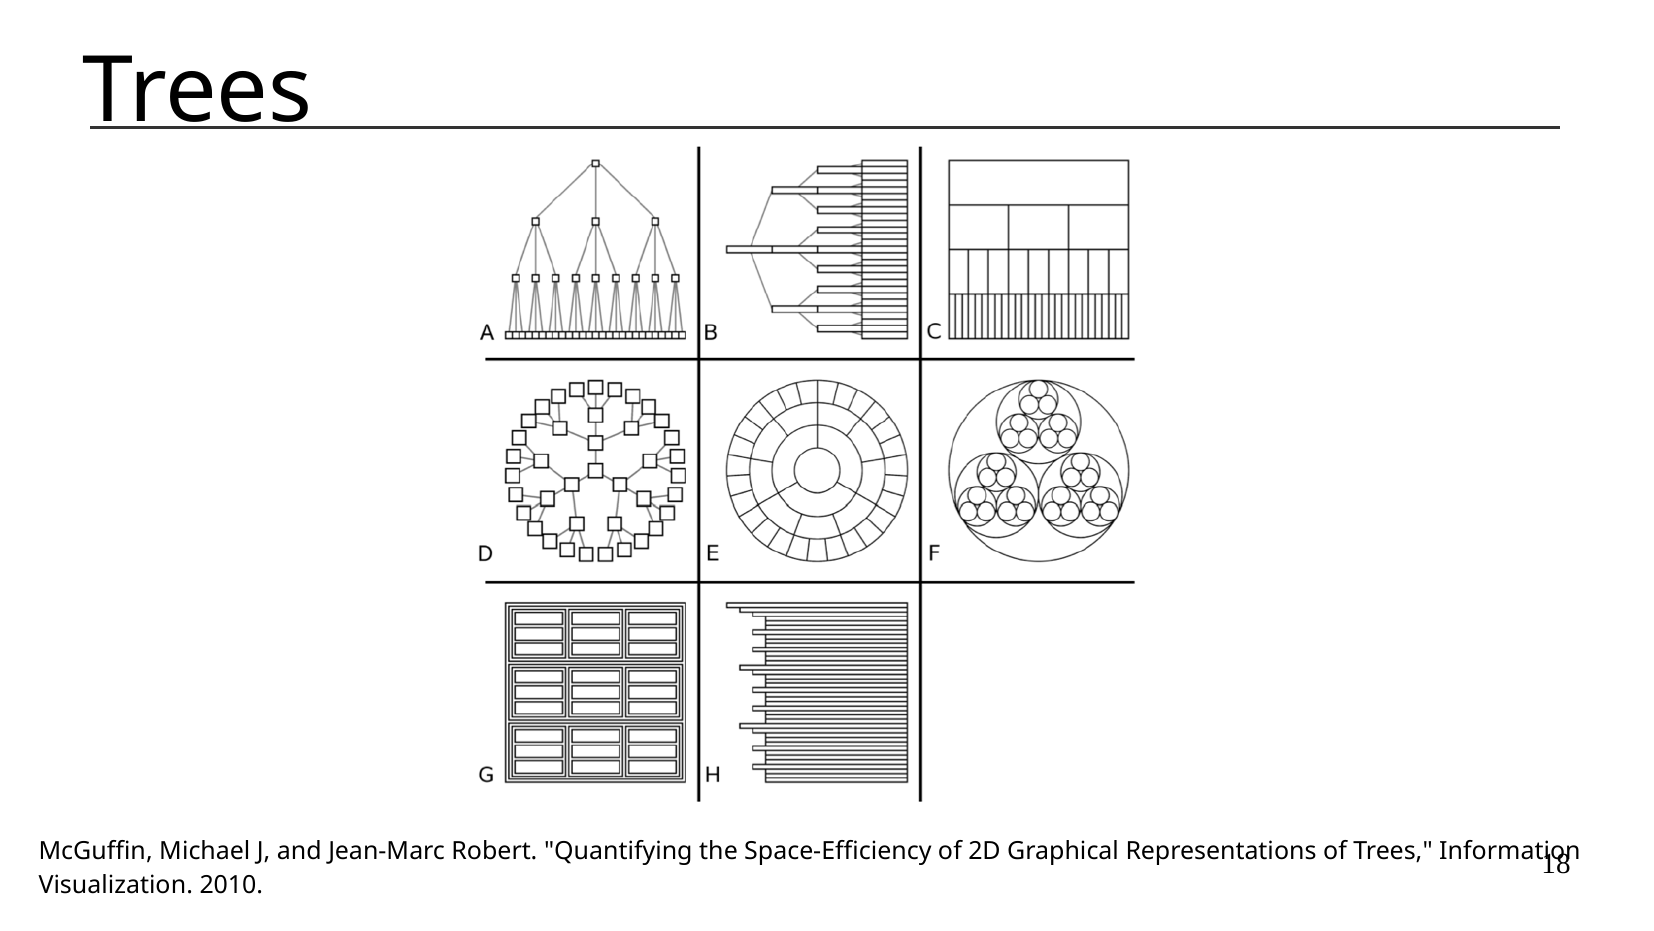

# Trees
McGuffin, Michael J, and Jean-Marc Robert. "Quantifying the Space-Efficiency of 2D Graphical Representations of Trees," Information Visualization. 2010.
18